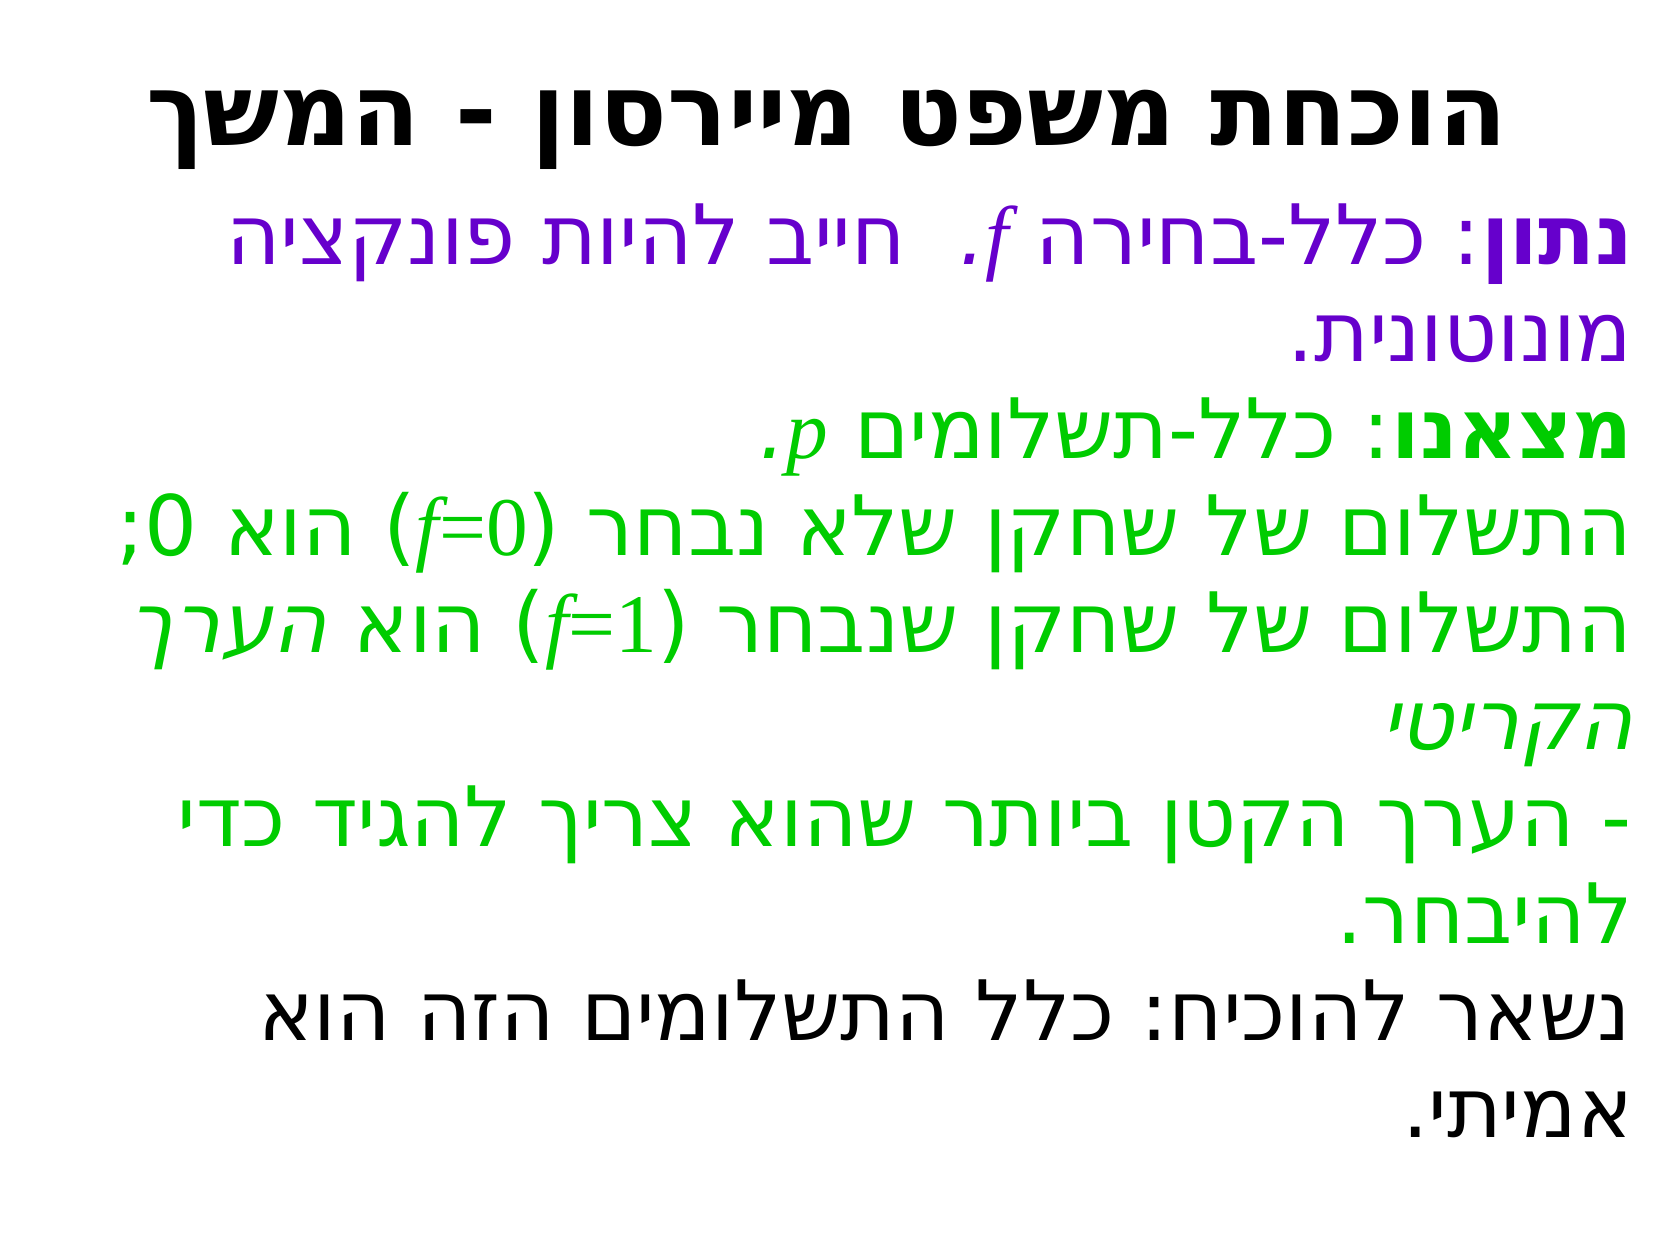

# הוכחת משפט מיירסון - המשך
נתון: כלל-בחירה f. חייב להיות פונקציה מונוטונית.
מצאנו: כלל-תשלומים p.
התשלום של שחקן שלא נבחר (f=0) הוא 0;
התשלום של שחקן שנבחר (f=1) הוא הערך הקריטי
- הערך הקטן ביותר שהוא צריך להגיד כדי להיבחר.
נשאר להוכיח: כלל התשלומים הזה הוא אמיתי.
הוכחה: אם נבחרת ותכריז יותר – כלום לא ישתנה.
אם נבחרת ותכריז פחות – (אולי) כבר לא תיבחר.
אם לא נבחרת ותכריז יותר – תשלם יותר מערכך.
אם לא נבחרת ותכריז פחות – כלום לא ישתנה. ***